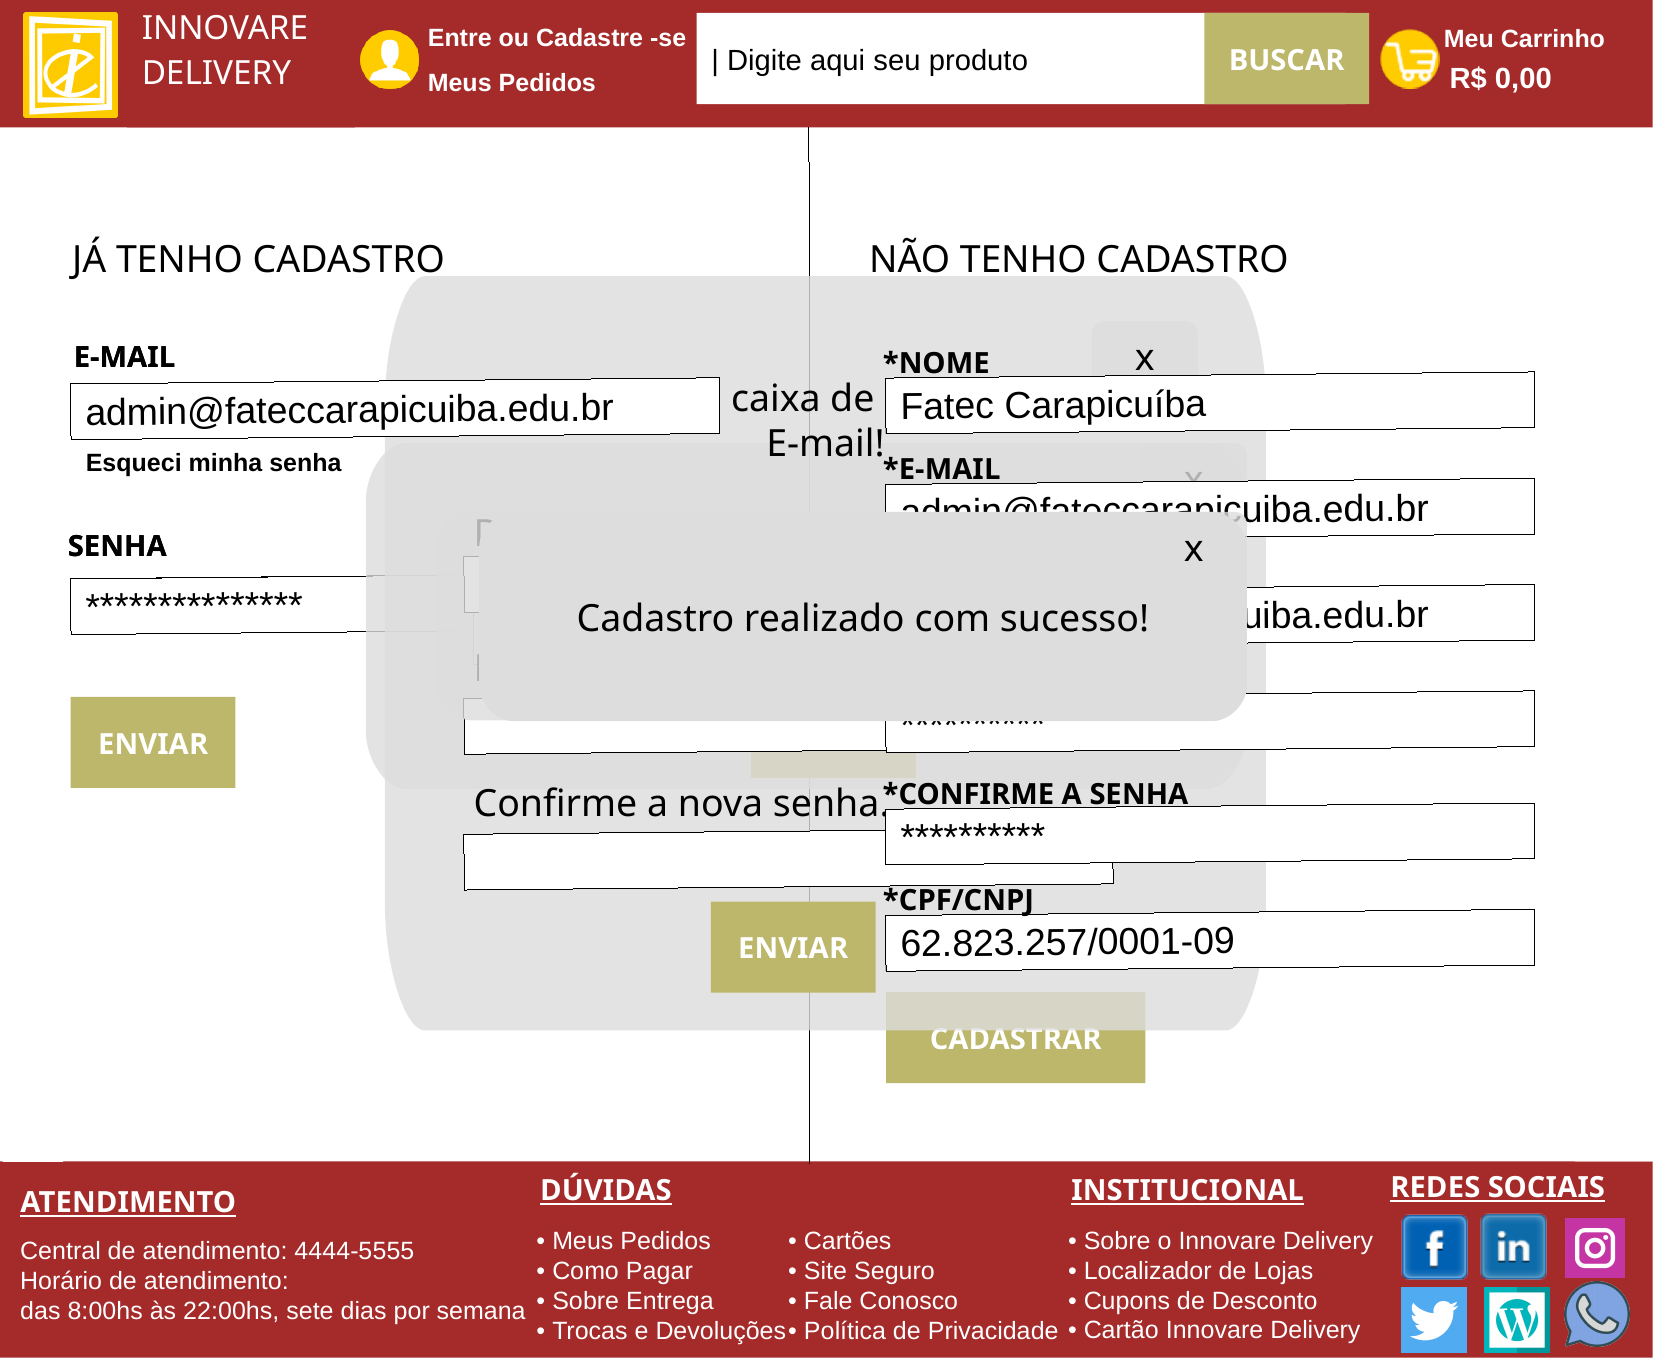

INNOVARE
DELIVERY
| Digite aqui seu produto
BUSCAR
Entre ou Cadastre -se
Meu Carrinho
R$ 0,00
Meus Pedidos
b1
b2
JÁ TENHO CADASTRO
NÃO TENHO CADASTRO
Verifique sua caixa de entrada no seu
E-mail!
	Digite aqui a senha enviada.
	Digite aqui uma nova senha.
	Confirme a nova senha.
x
E-MAIL
E-MAIL
admin@fateccarapicuiba.edu.br
*NOME
*NOME
Fatec Carapicuíba
Esqueci minha senha
Por favor digite seu e-mail de acesso
x
*E-MAIL
*E-MAIL
admin@fateccarapicuiba.edu.br
Senha trocada com sucesso!
x
Cadastro realizado com sucesso!
x
SENHA
SENHA
***************
*CONFIRME O E-MAIL
*CONFIRME O E-MAIL
admin@fateccarapicuiba.edu.br
ou
*SENHA
*SENHA
**********
ENVIAR
ENVIAR
*CONFIRME A SENHA
*CONFIRME A SENHA
**********
*CPF/CNPJ
*CPF/CNPJ
62.823.257/0001-09
ENVIAR
CADASTRAR
REDES SOCIAIS
DÚVIDAS
INSTITUCIONAL
ATENDIMENTO
• Meus Pedidos
• Como Pagar
• Sobre Entrega
• Trocas e Devoluções
• Cartões
• Site Seguro
• Fale Conosco
• Política de Privacidade
• Sobre o Innovare Delivery
• Localizador de Lojas
• Cupons de Desconto
• Cartão Innovare Delivery
Central de atendimento: 4444-5555
Horário de atendimento:
das 8:00hs às 22:00hs, sete dias por semana